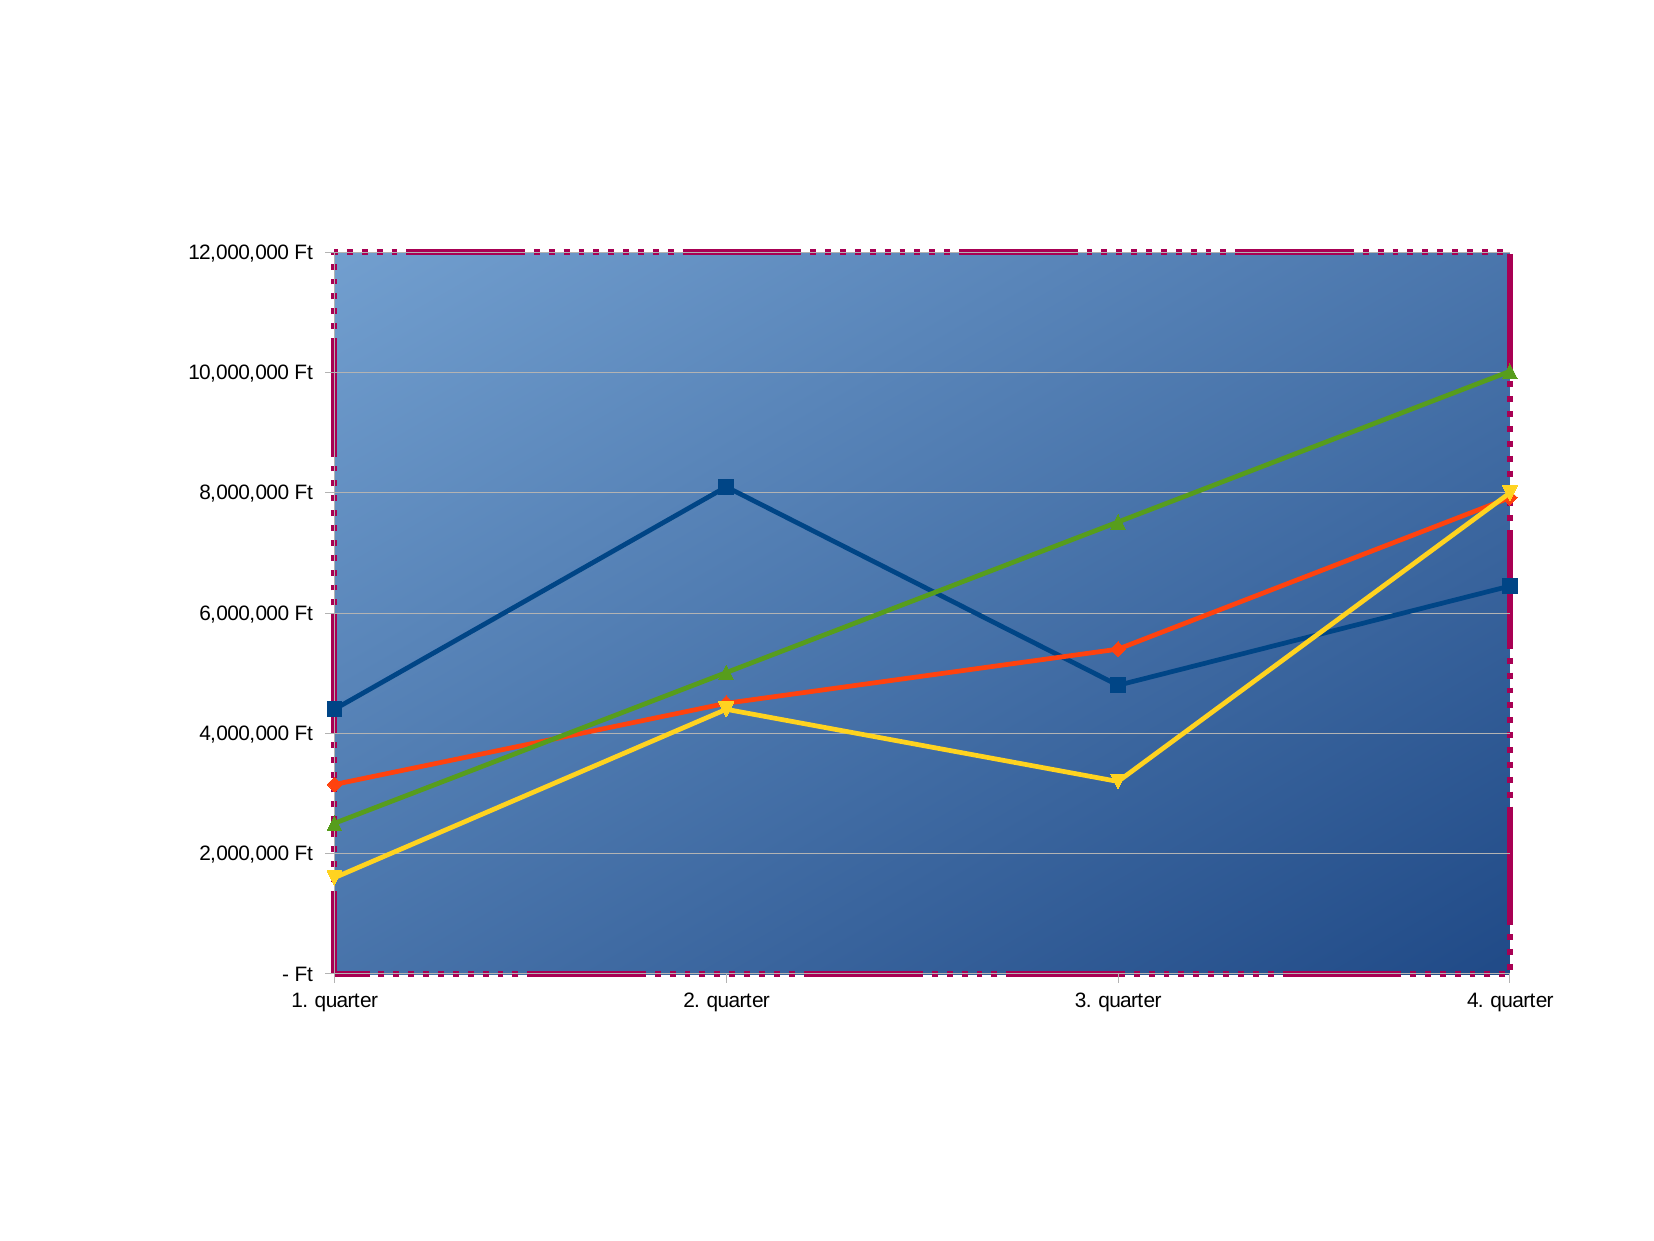

### Chart
| Category | Inkjet | Leser | Multifunction | Picture |
|---|---|---|---|---|
| 1. quarter | 4399120.0 | 3149650.0 | 1599800.0 | 2504850.0 |
| 2. quarter | 8098380.0 | 4499500.0 | 4399450.0 | 5009700.0 |
| 3. quarter | 4799040.0 | 5399400.0 | 3199600.0 | 7514550.0 |
| 4. quarter | 6448710.0 | 7919120.0 | 7999000.0 | 10019400.0 |